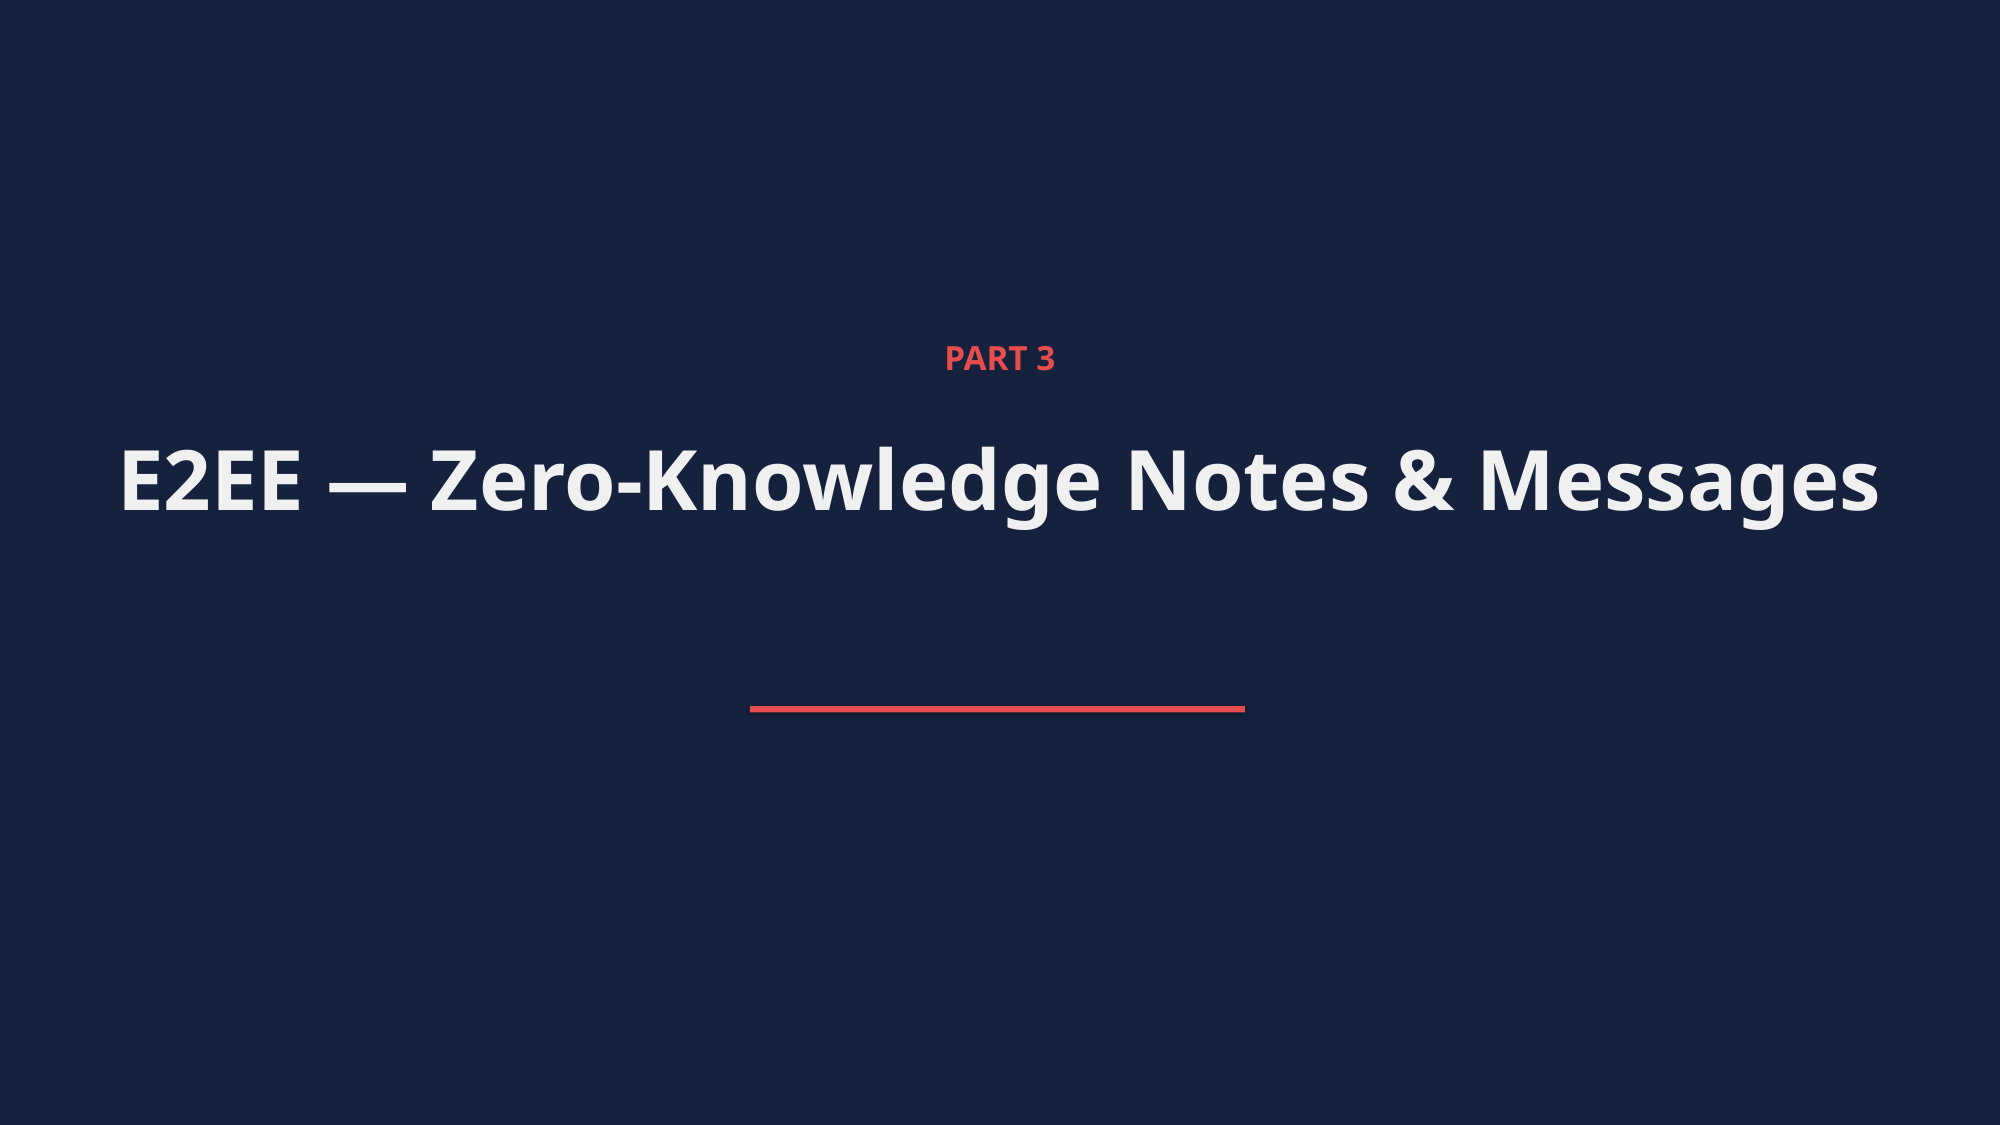

PART 3
E2EE — Zero-Knowledge Notes & Messages